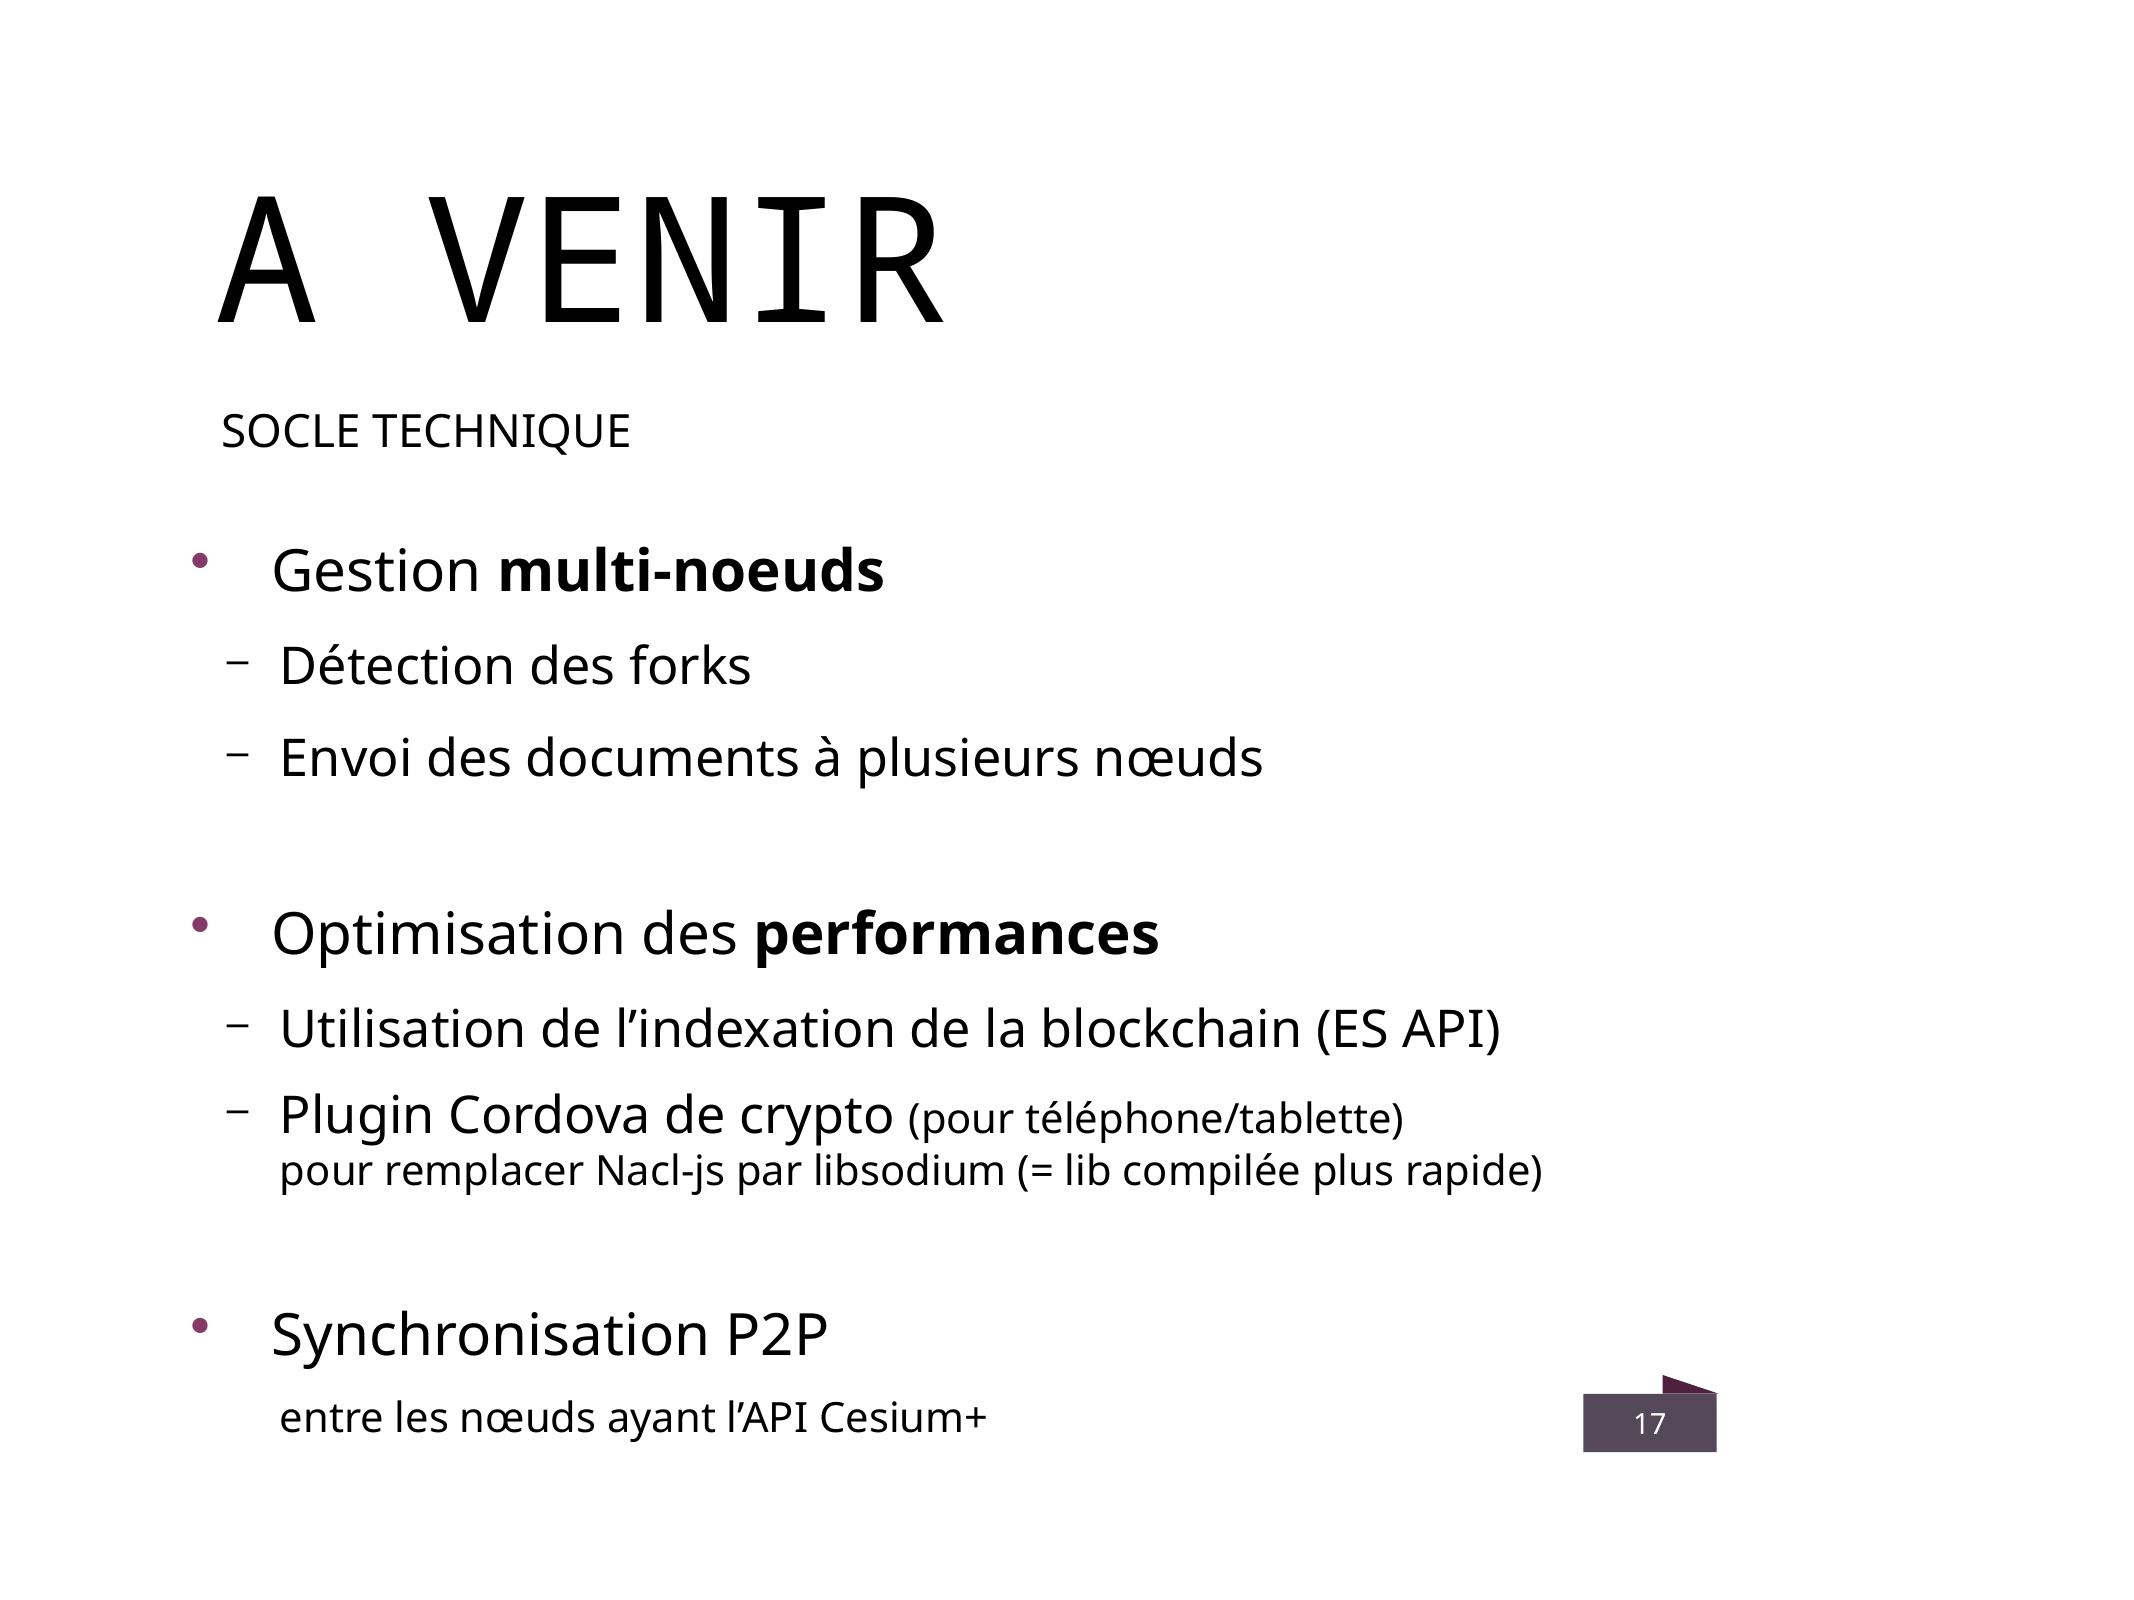

A VENIR
SOCLE Technique
Gestion multi-noeuds
Détection des forks
Envoi des documents à plusieurs nœuds
Optimisation des performances
Utilisation de l’indexation de la blockchain (ES API)
Plugin Cordova de crypto (pour téléphone/tablette)
pour remplacer Nacl-js par libsodium (= lib compilée plus rapide)
Synchronisation P2P
entre les nœuds ayant l’API Cesium+
# 17